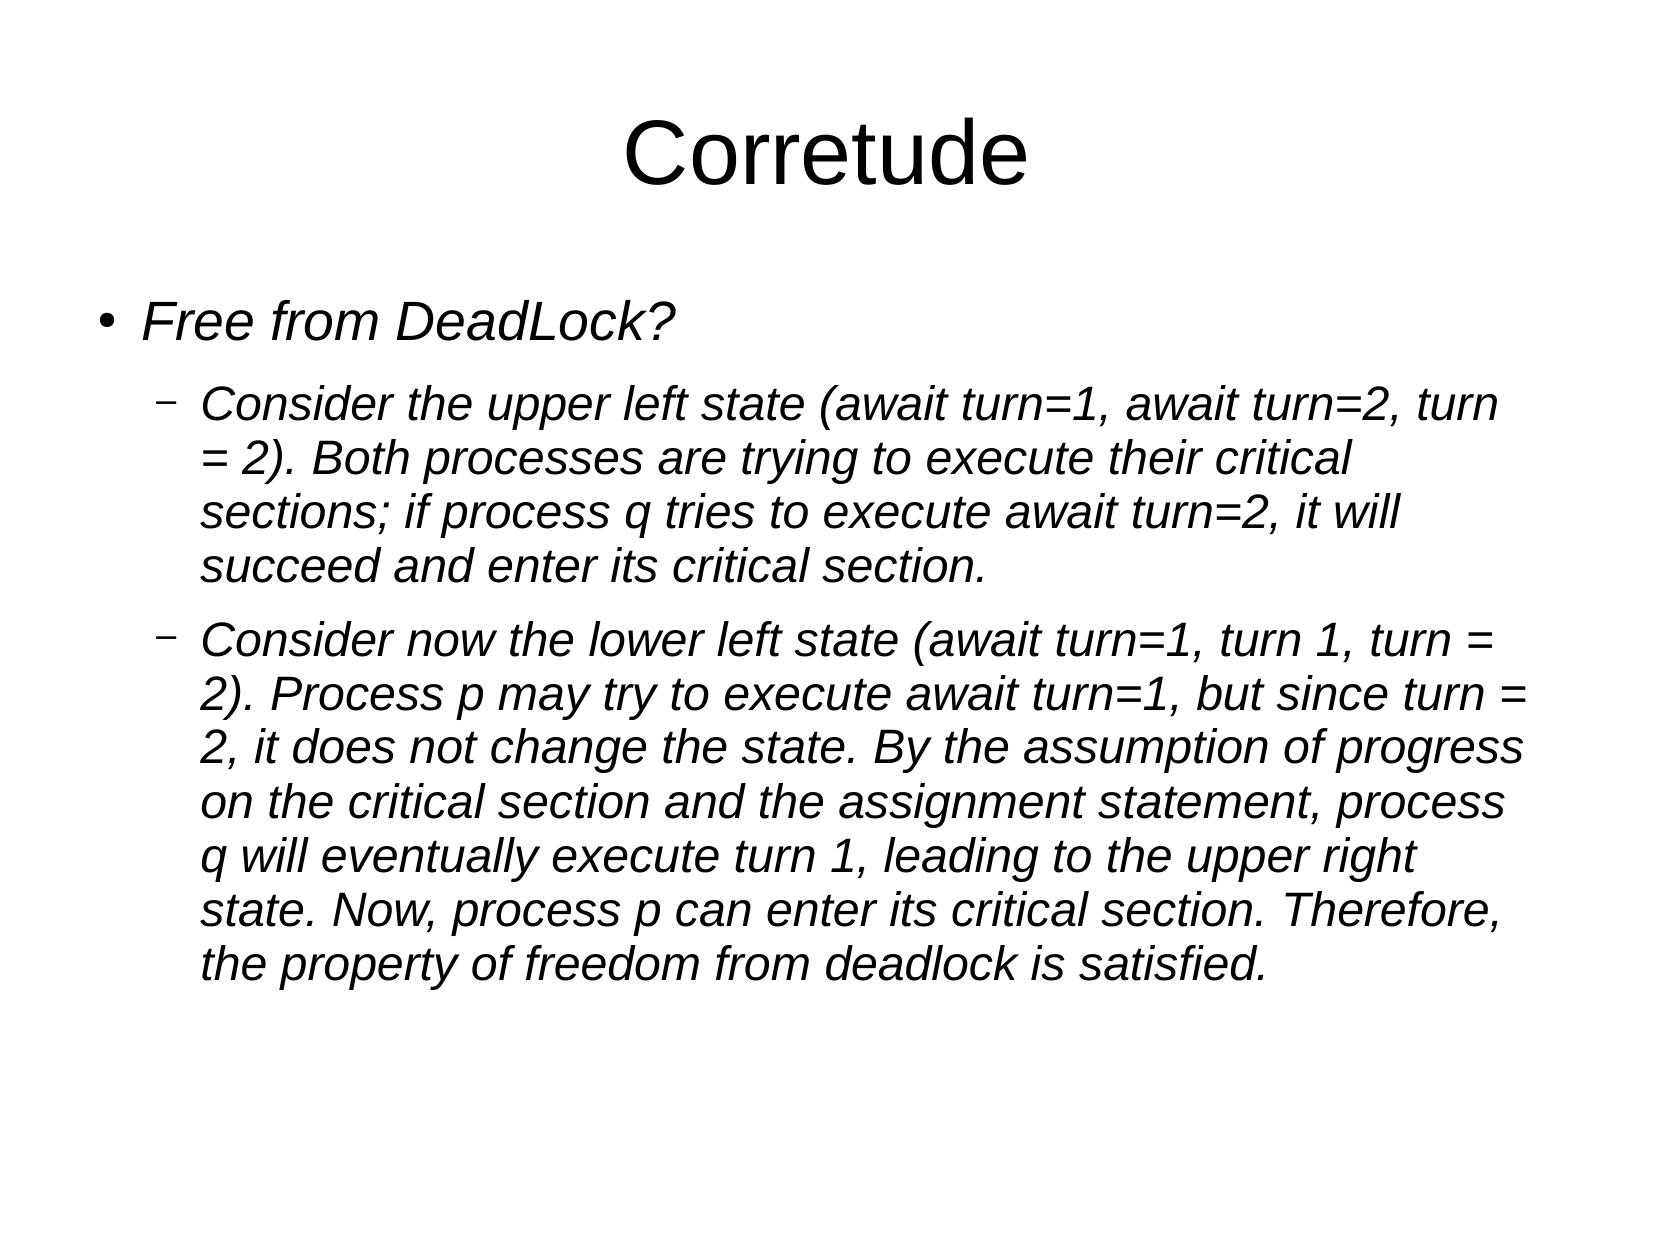

# Corretude
Free from DeadLock?
Consider the upper left state (await turn=1, await turn=2, turn = 2). Both processes are trying to execute their critical sections; if process q tries to execute await turn=2, it will succeed and enter its critical section.
Consider now the lower left state (await turn=1, turn 1, turn = 2). Process p may try to execute await turn=1, but since turn = 2, it does not change the state. By the assumption of progress on the critical section and the assignment statement, process q will eventually execute turn 1, leading to the upper right state. Now, process p can enter its critical section. Therefore, the property of freedom from deadlock is satisfied.